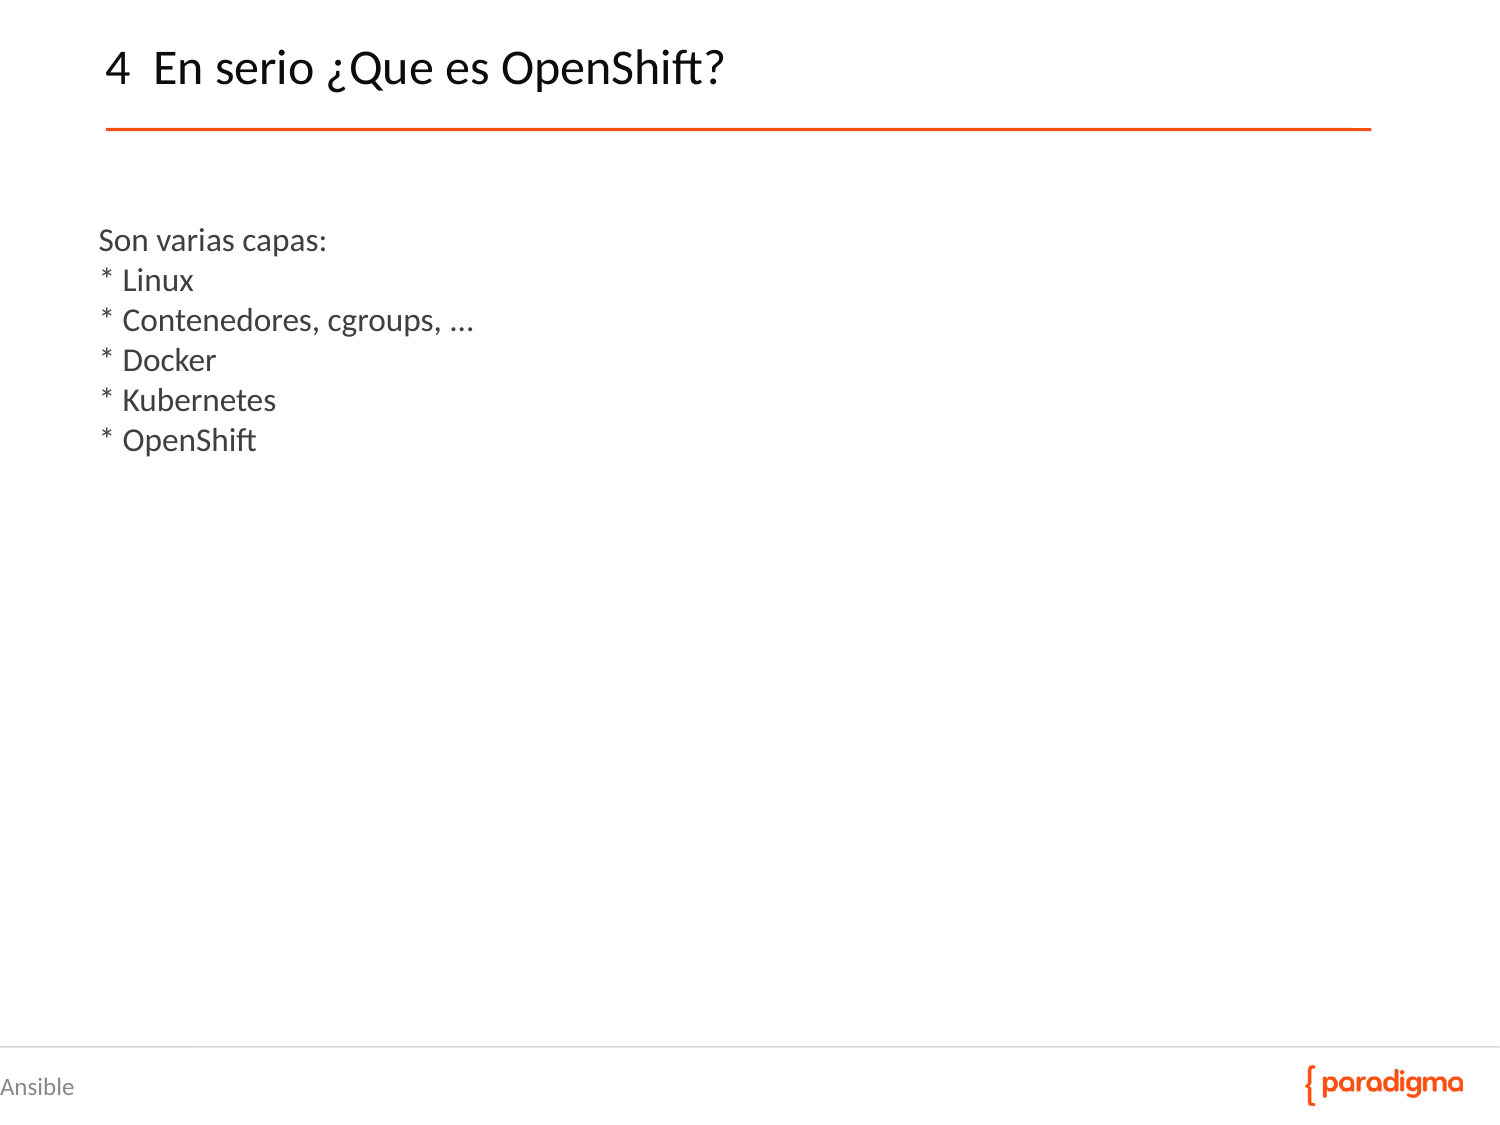

4 En serio ¿Que es OpenShift?
Son varias capas:
* Linux
* Contenedores, cgroups, ...
* Docker
* Kubernetes
* OpenShift
Ansible